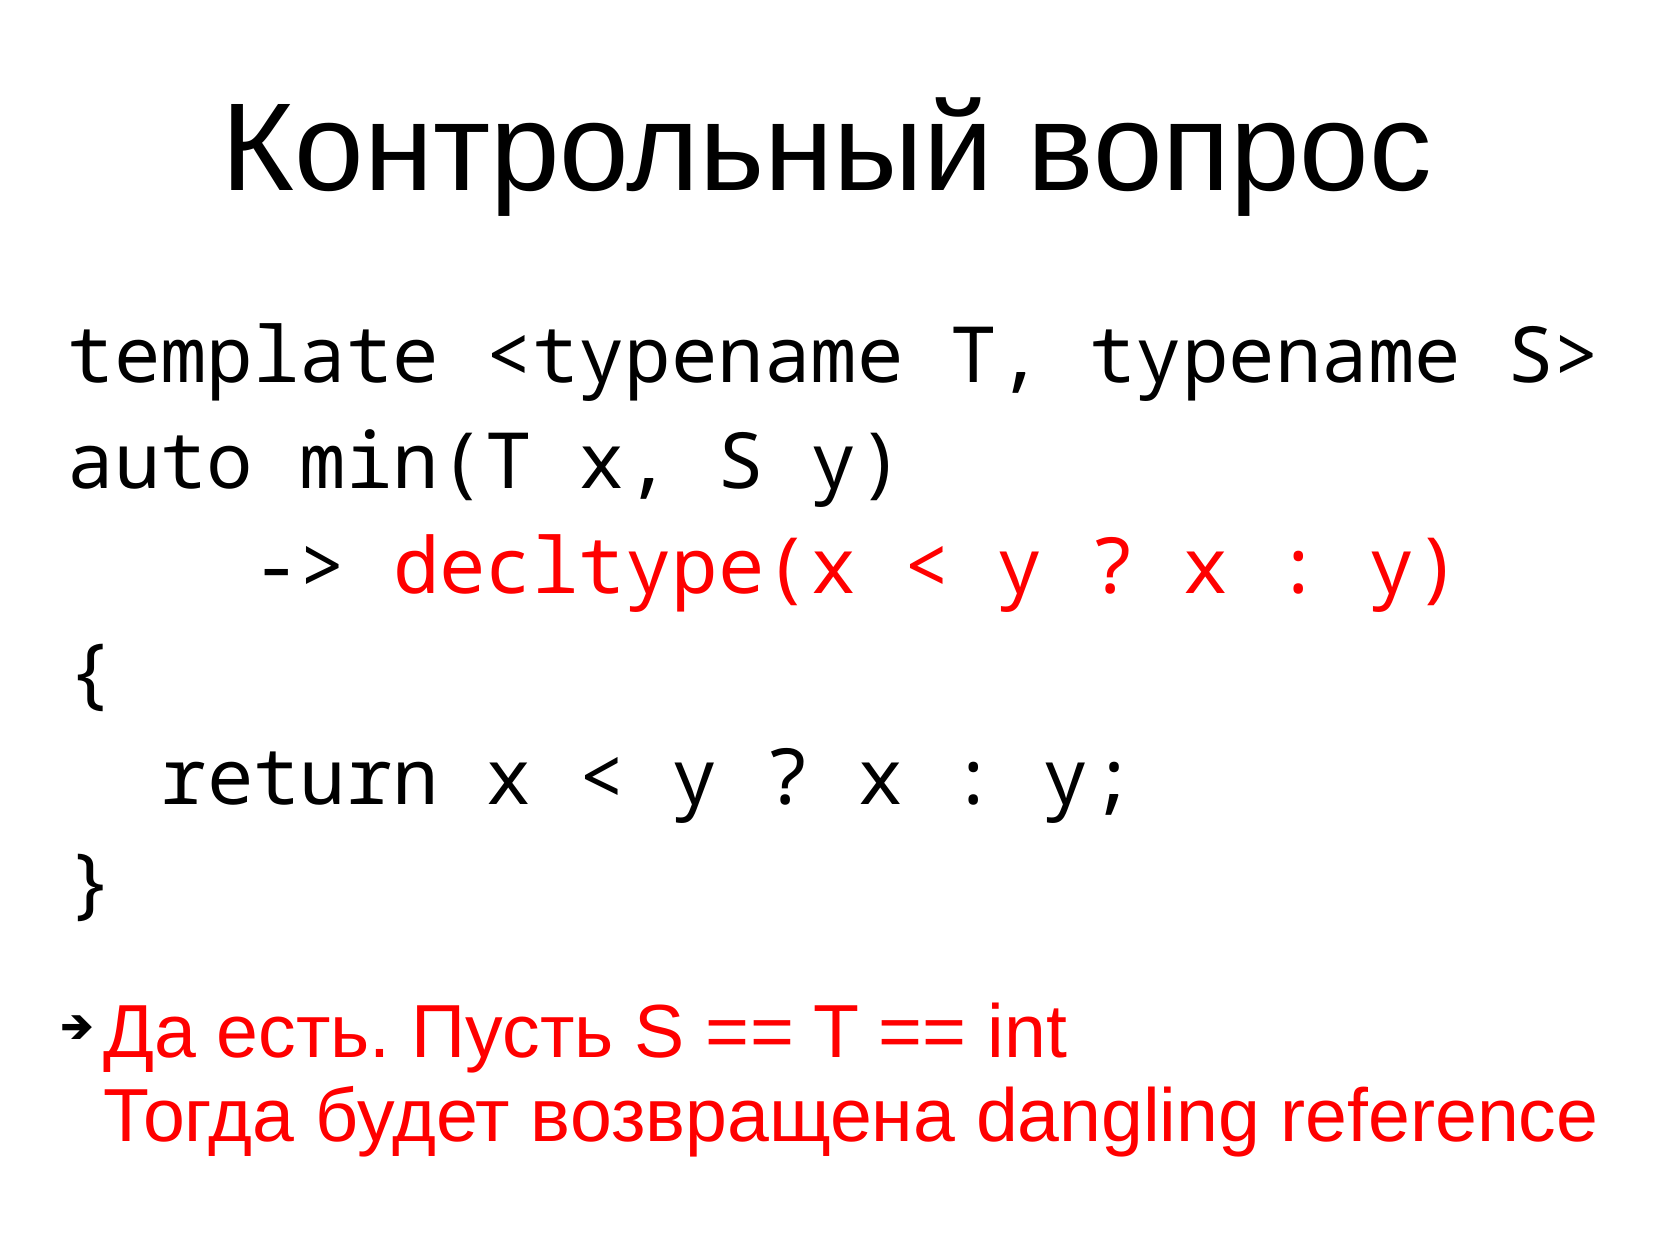

# Контрольный вопрос
template <typename T, typename S>
auto min(T x, S y)
 -> decltype(x < y ? x : y)
{
 return x < y ? x : y;
}
Да есть. Пусть S == T == int
Тогда будет возвращена dangling reference